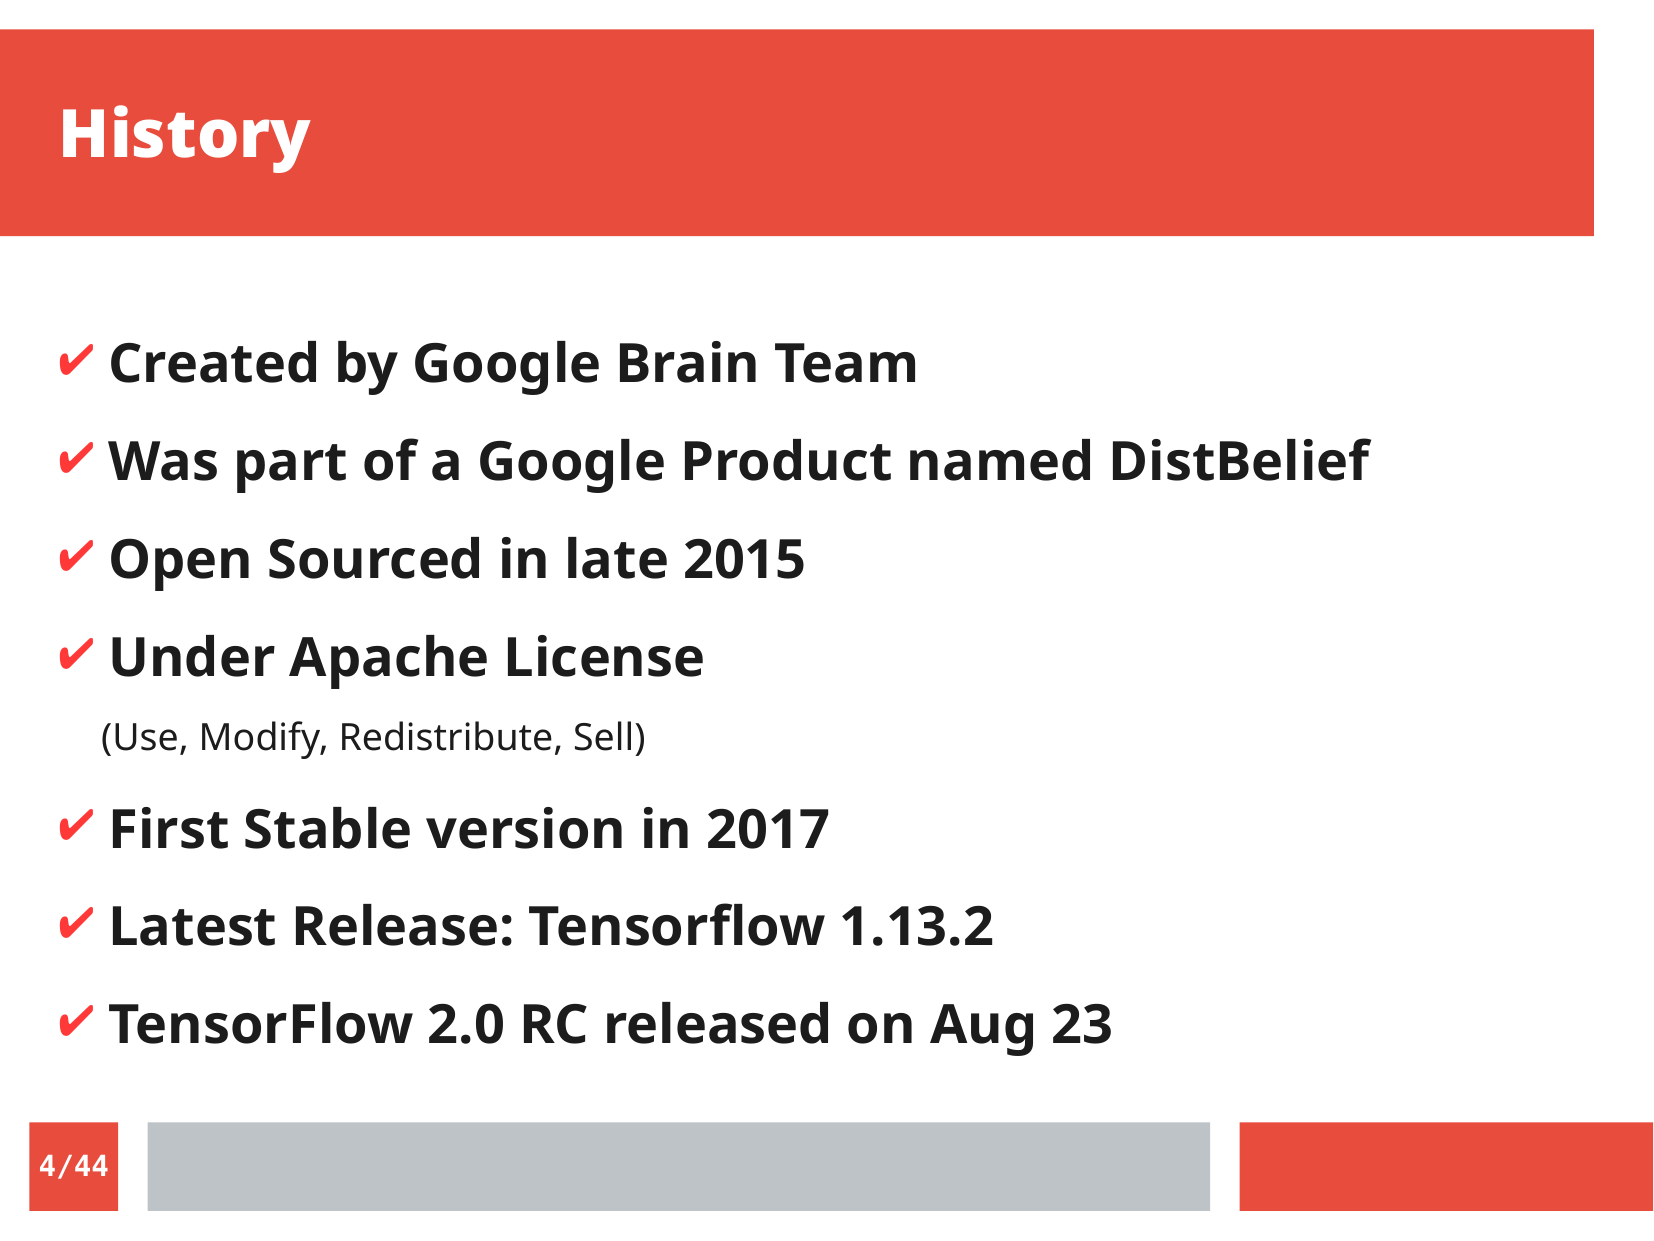

# History
 Created by Google Brain Team
 Was part of a Google Product named DistBelief
 Open Sourced in late 2015
 Under Apache License
 (Use, Modify, Redistribute, Sell)
 First Stable version in 2017
 Latest Release: Tensorflow 1.13.2
 TensorFlow 2.0 RC released on Aug 23
4